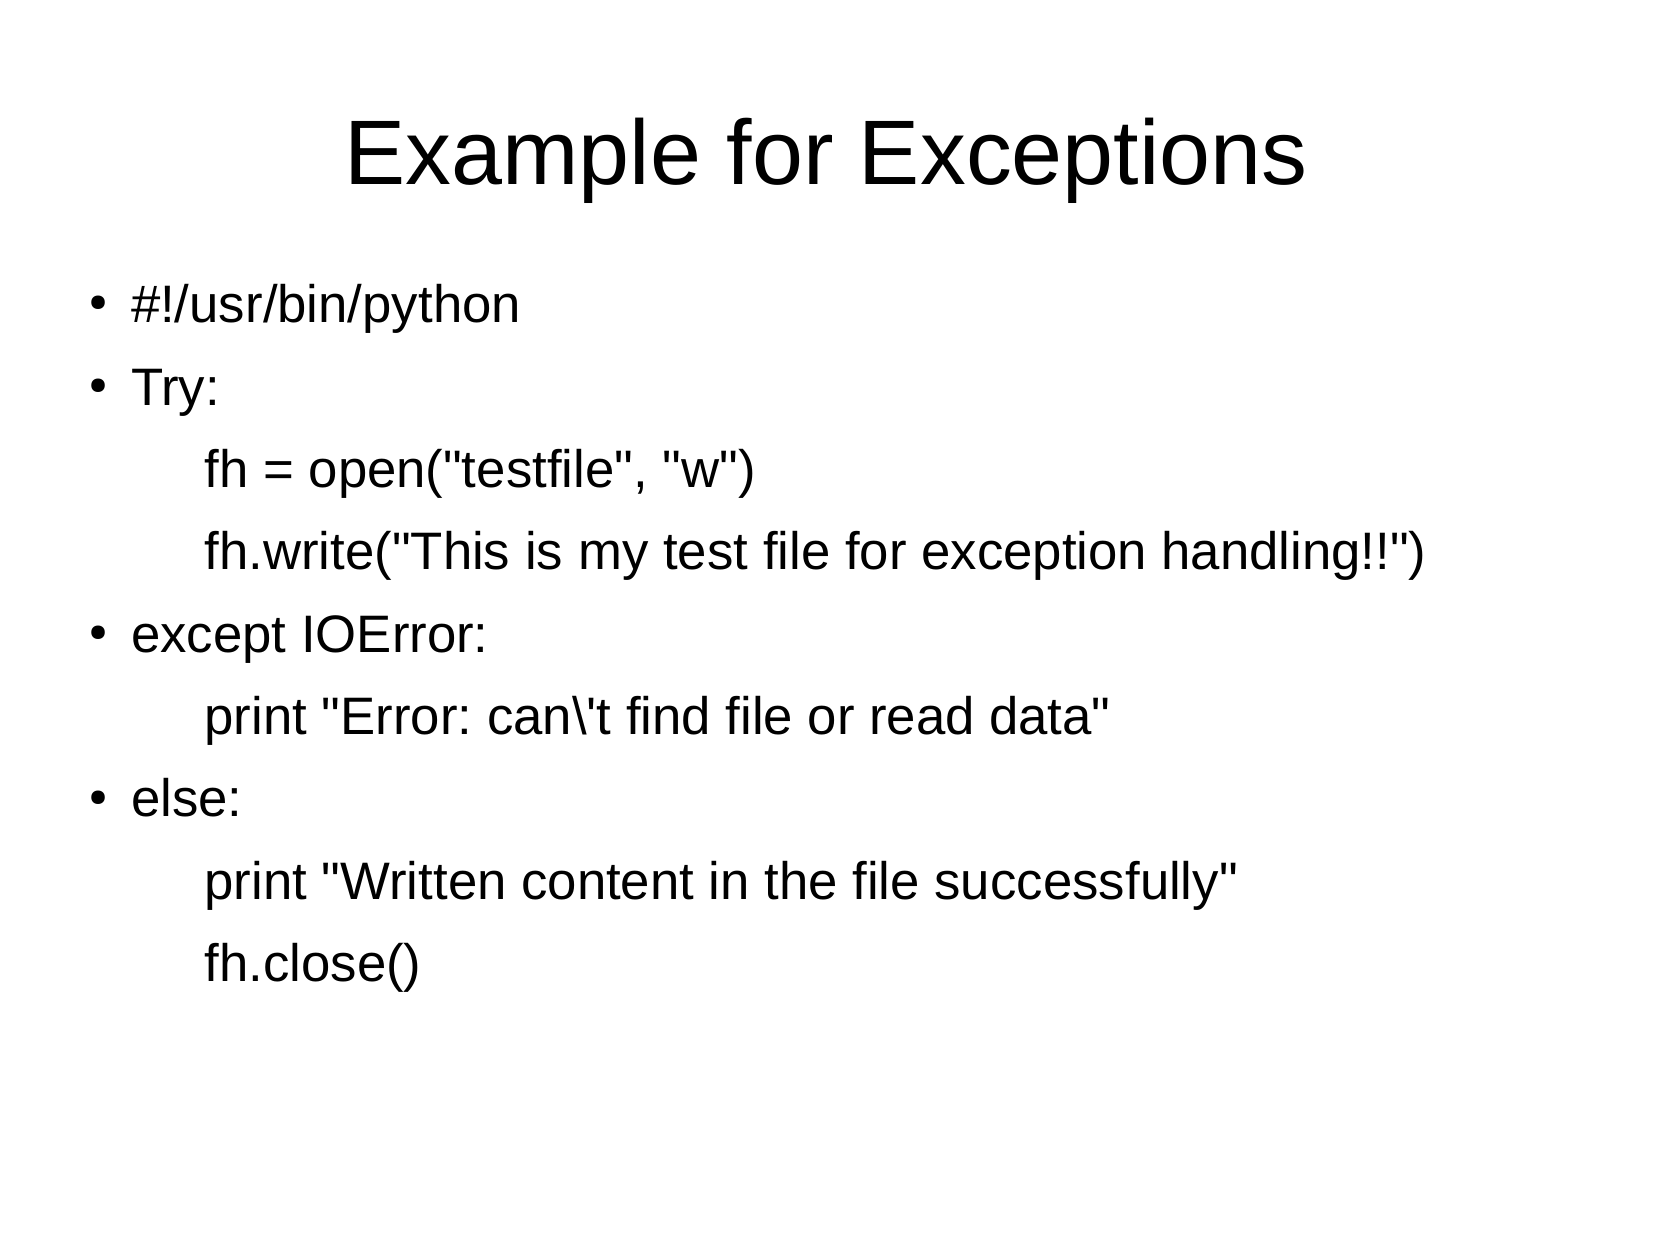

# Example for Exceptions
#!/usr/bin/python
Try:
 fh = open("testfile", "w")
 fh.write("This is my test file for exception handling!!")
except IOError:
 print "Error: can\'t find file or read data"
else:
 print "Written content in the file successfully"
 fh.close()